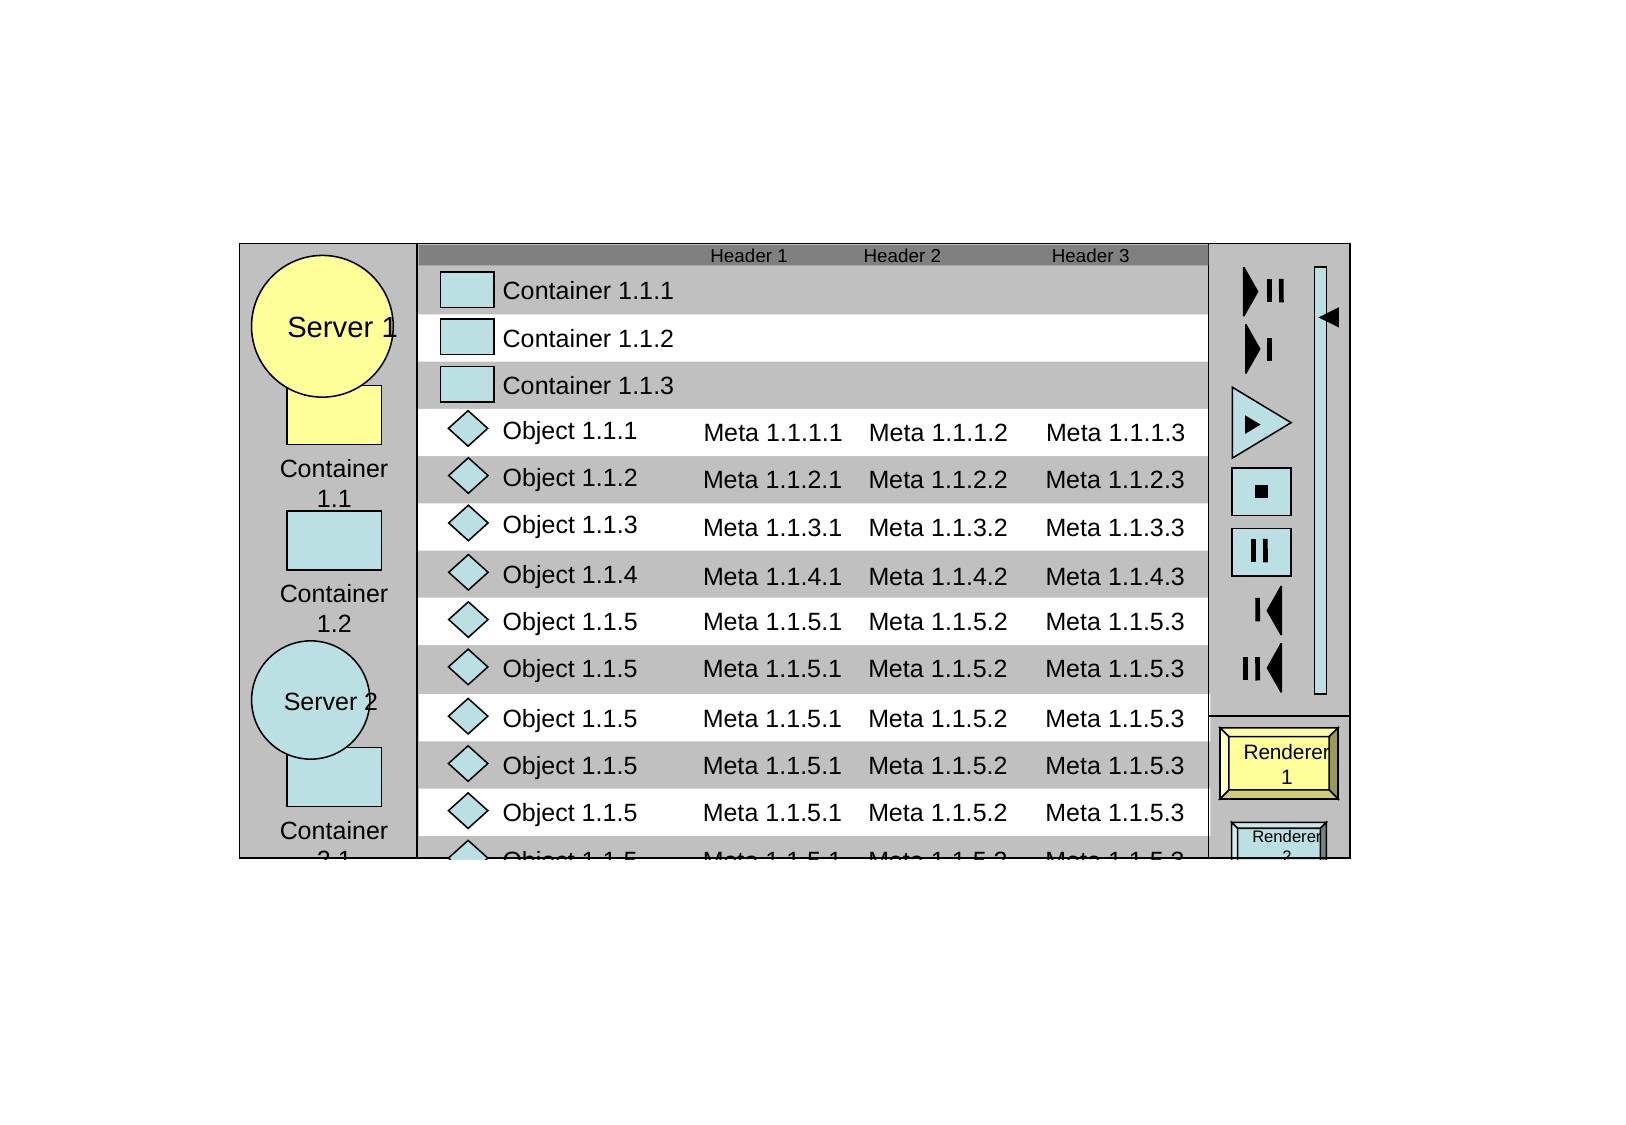

Header 1
Header 2
Header 3
Server 1
Container 1.1.1
Container 1.1.2
Container 1.1.3
Container 1.1
Object 1.1.1
Meta 1.1.1.1
Meta 1.1.1.2
Meta 1.1.1.3
Object 1.1.2
Meta 1.1.2.1
Meta 1.1.2.2
Meta 1.1.2.3
Object 1.1.3
Meta 1.1.3.1
Meta 1.1.3.2
Meta 1.1.3.3
Container 1.2
Object 1.1.4
Meta 1.1.4.1
Meta 1.1.4.2
Meta 1.1.4.3
Object 1.1.5
Meta 1.1.5.1
Meta 1.1.5.2
Meta 1.1.5.3
Server 2
Object 1.1.5
Meta 1.1.5.1
Meta 1.1.5.2
Meta 1.1.5.3
Object 1.1.5
Meta 1.1.5.1
Meta 1.1.5.2
Meta 1.1.5.3
Renderer
1
Object 1.1.5
Meta 1.1.5.1
Meta 1.1.5.2
Meta 1.1.5.3
Container 2.1
Object 1.1.5
Meta 1.1.5.1
Meta 1.1.5.2
Meta 1.1.5.3
Renderer
2
Object 1.1.5
Meta 1.1.5.1
Meta 1.1.5.2
Meta 1.1.5.3